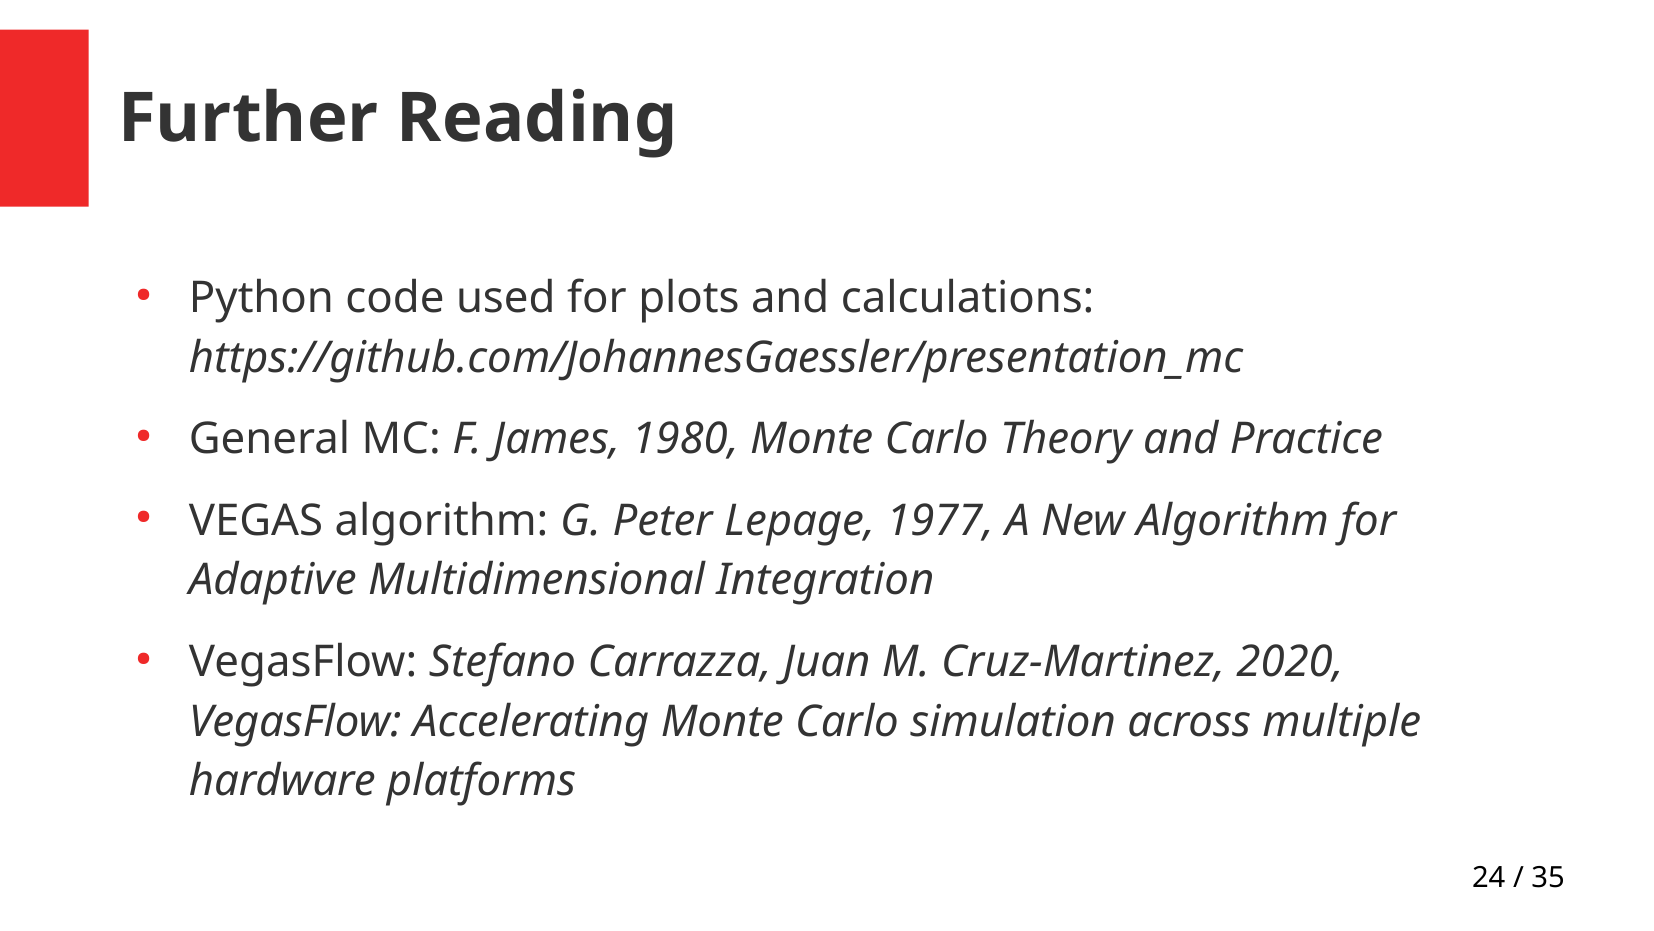

# Further Reading
Python code used for plots and calculations:
https://github.com/JohannesGaessler/presentation_mc
General MC: F. James, 1980, Monte Carlo Theory and Practice
VEGAS algorithm: G. Peter Lepage, 1977, A New Algorithm for Adaptive Multidimensional Integration
VegasFlow: Stefano Carrazza, Juan M. Cruz-Martinez, 2020, VegasFlow: Accelerating Monte Carlo simulation across multiple hardware platforms
24